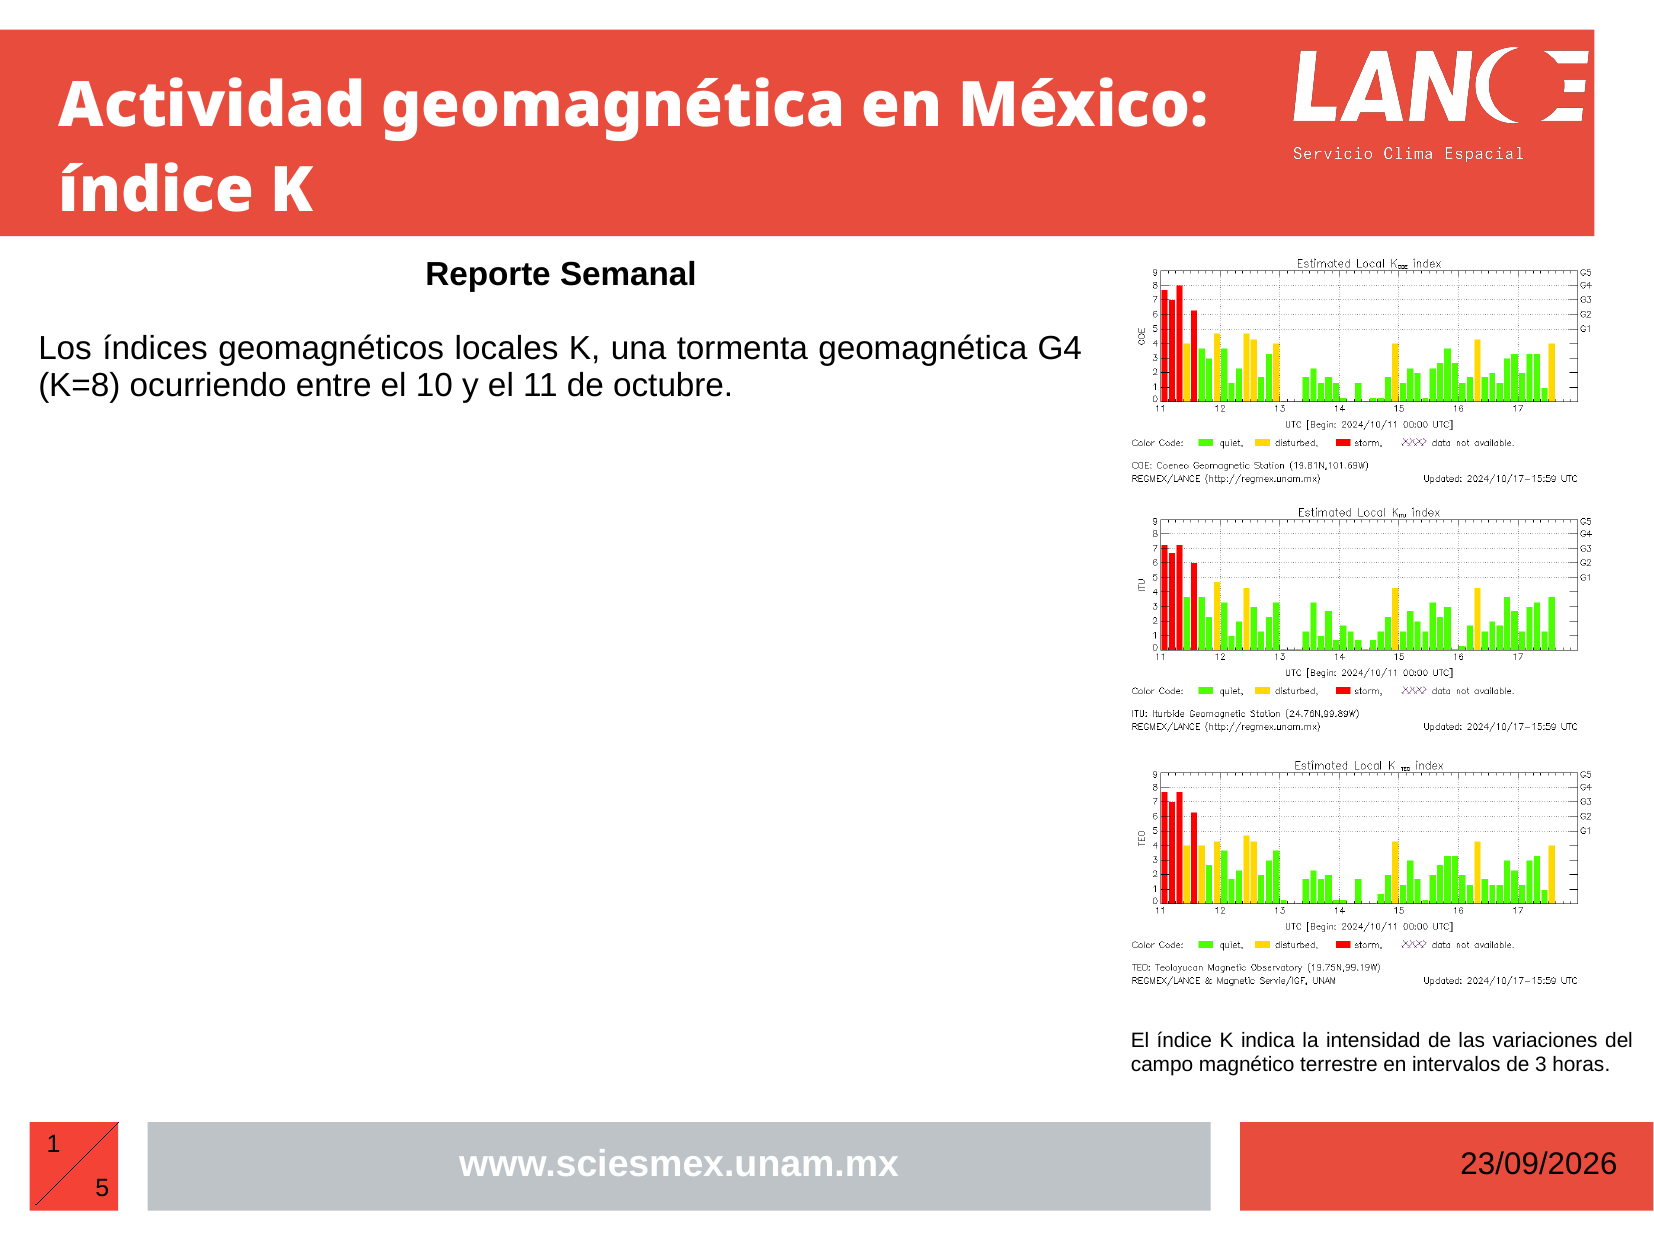

# Actividad geomagnética en México: índice K
Reporte Semanal
Los índices geomagnéticos locales K, una tormenta geomagnética G4 (K=8) ocurriendo entre el 10 y el 11 de octubre.
El índice K indica la intensidad de las variaciones del campo magnético terrestre en intervalos de 3 horas.
www.sciesmex.unam.mx
5